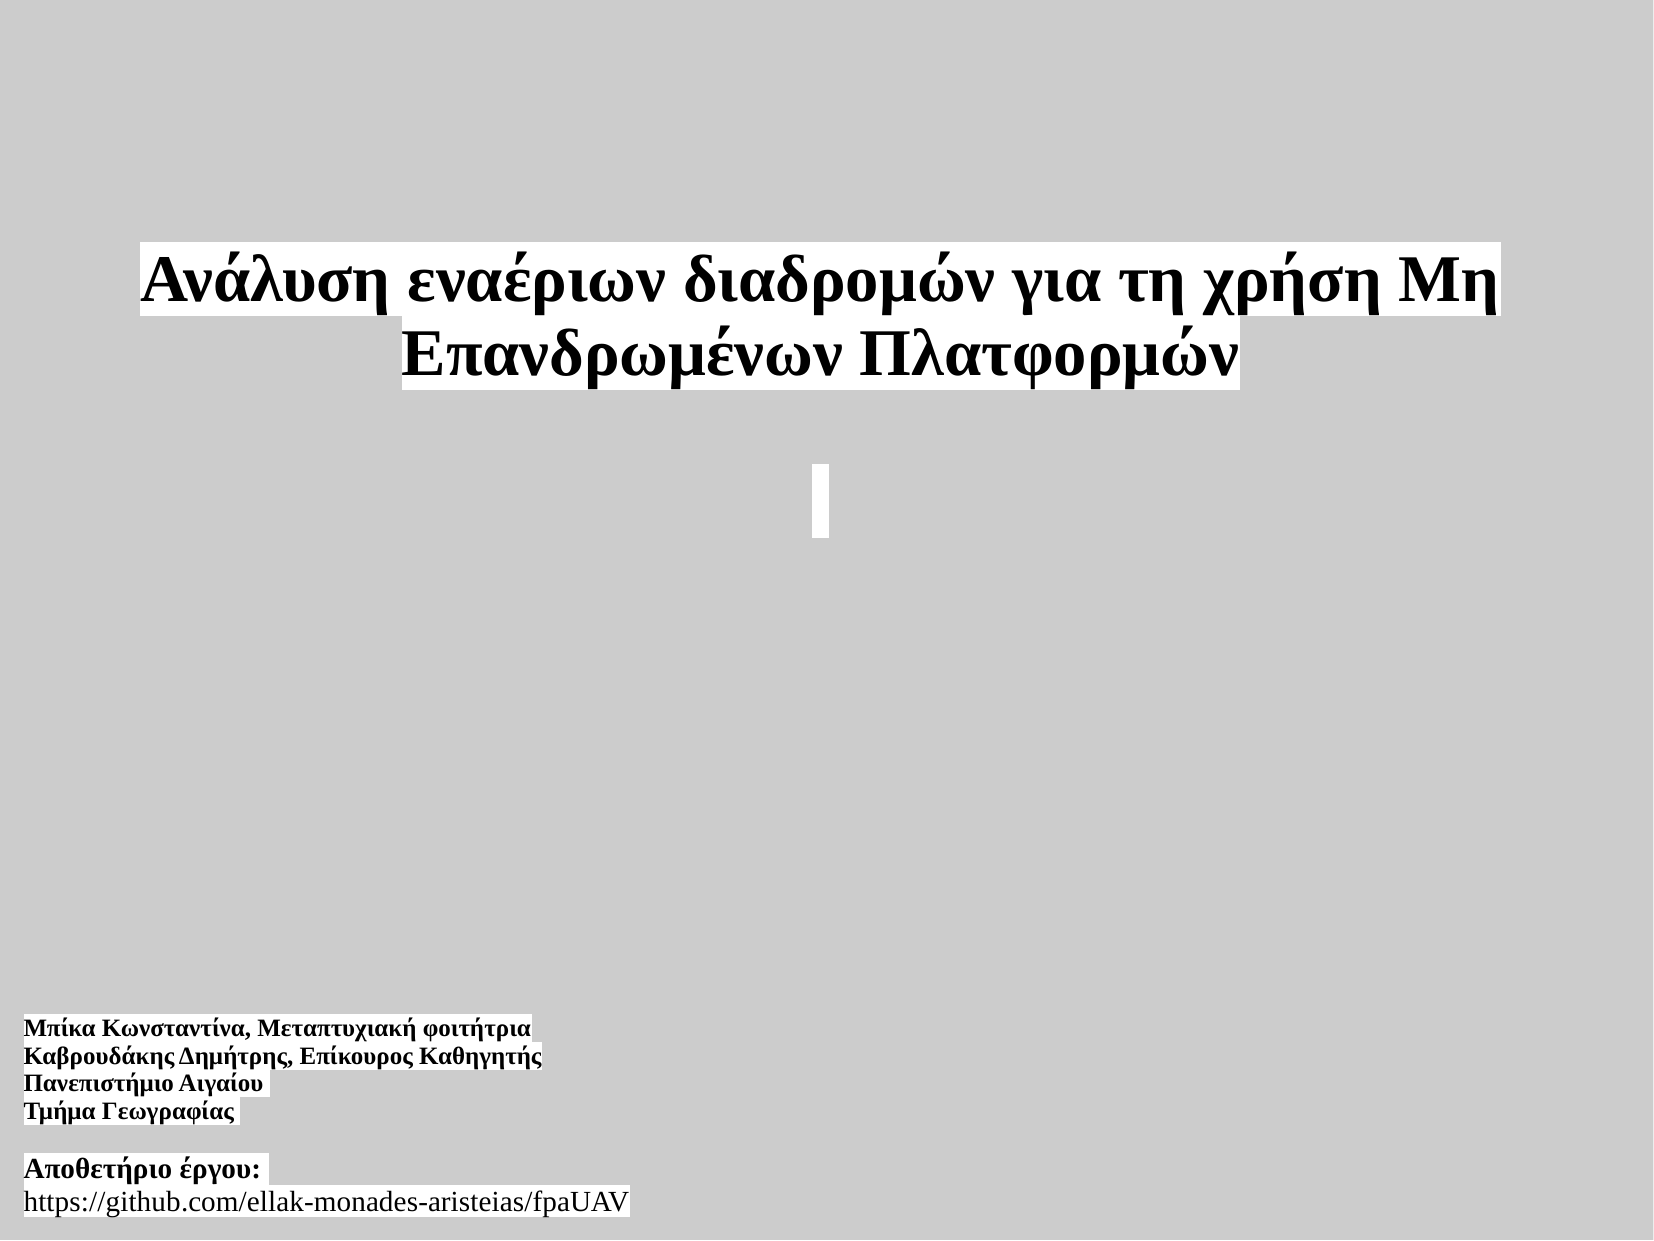

# Ανάλυση εναέριων διαδρομών για τη χρήση Μη Επανδρωμένων Πλατφορμών
Μπίκα Κωνσταντίνα, Μεταπτυχιακή φοιτήτρια
Καβρουδάκης Δημήτρης, Επίκουρος Καθηγητής
Πανεπιστήμιο Αιγαίου
Τμήμα Γεωγραφίας
Αποθετήριο έργου:
https://github.com/ellak-monades-aristeias/fpaUAV